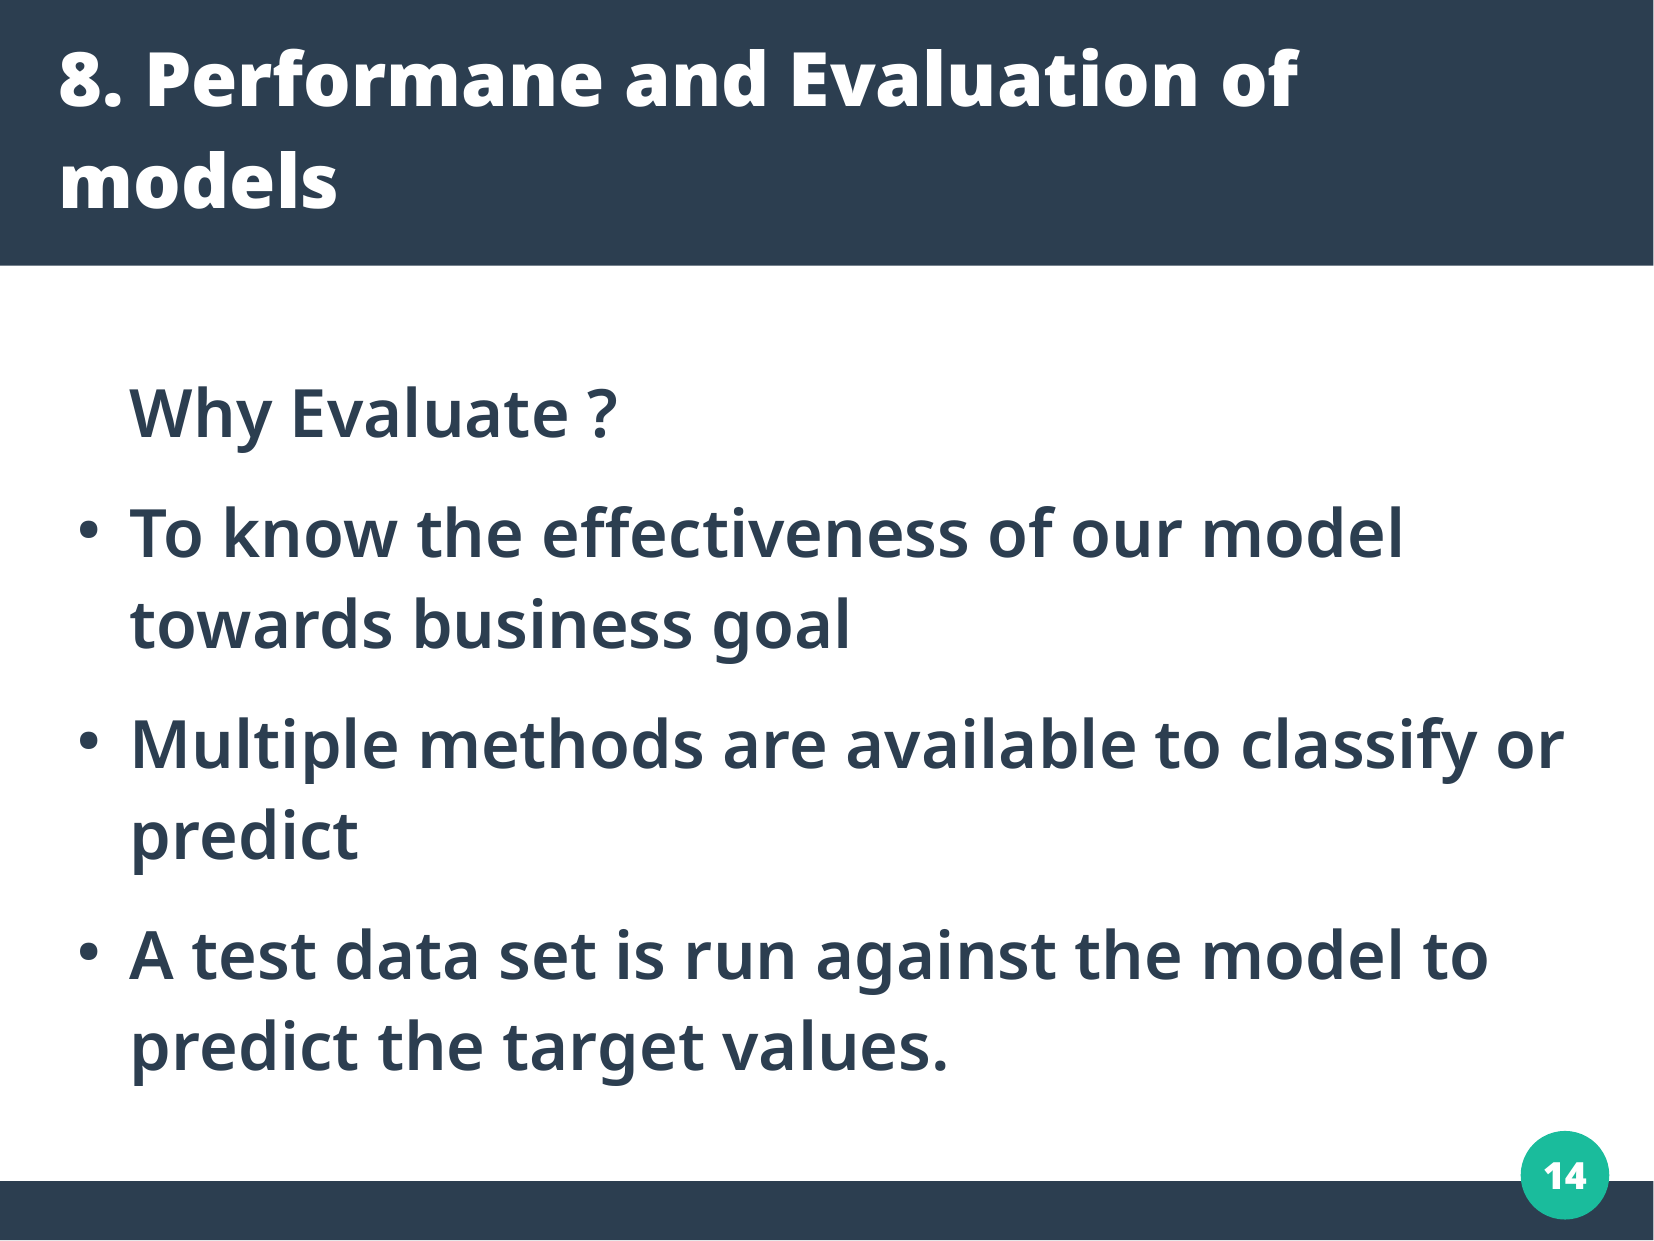

# 8. Performane and Evaluation of models
Why Evaluate ?
To know the effectiveness of our model towards business goal
Multiple methods are available to classify or predict
A test data set is run against the model to predict the target values.
14